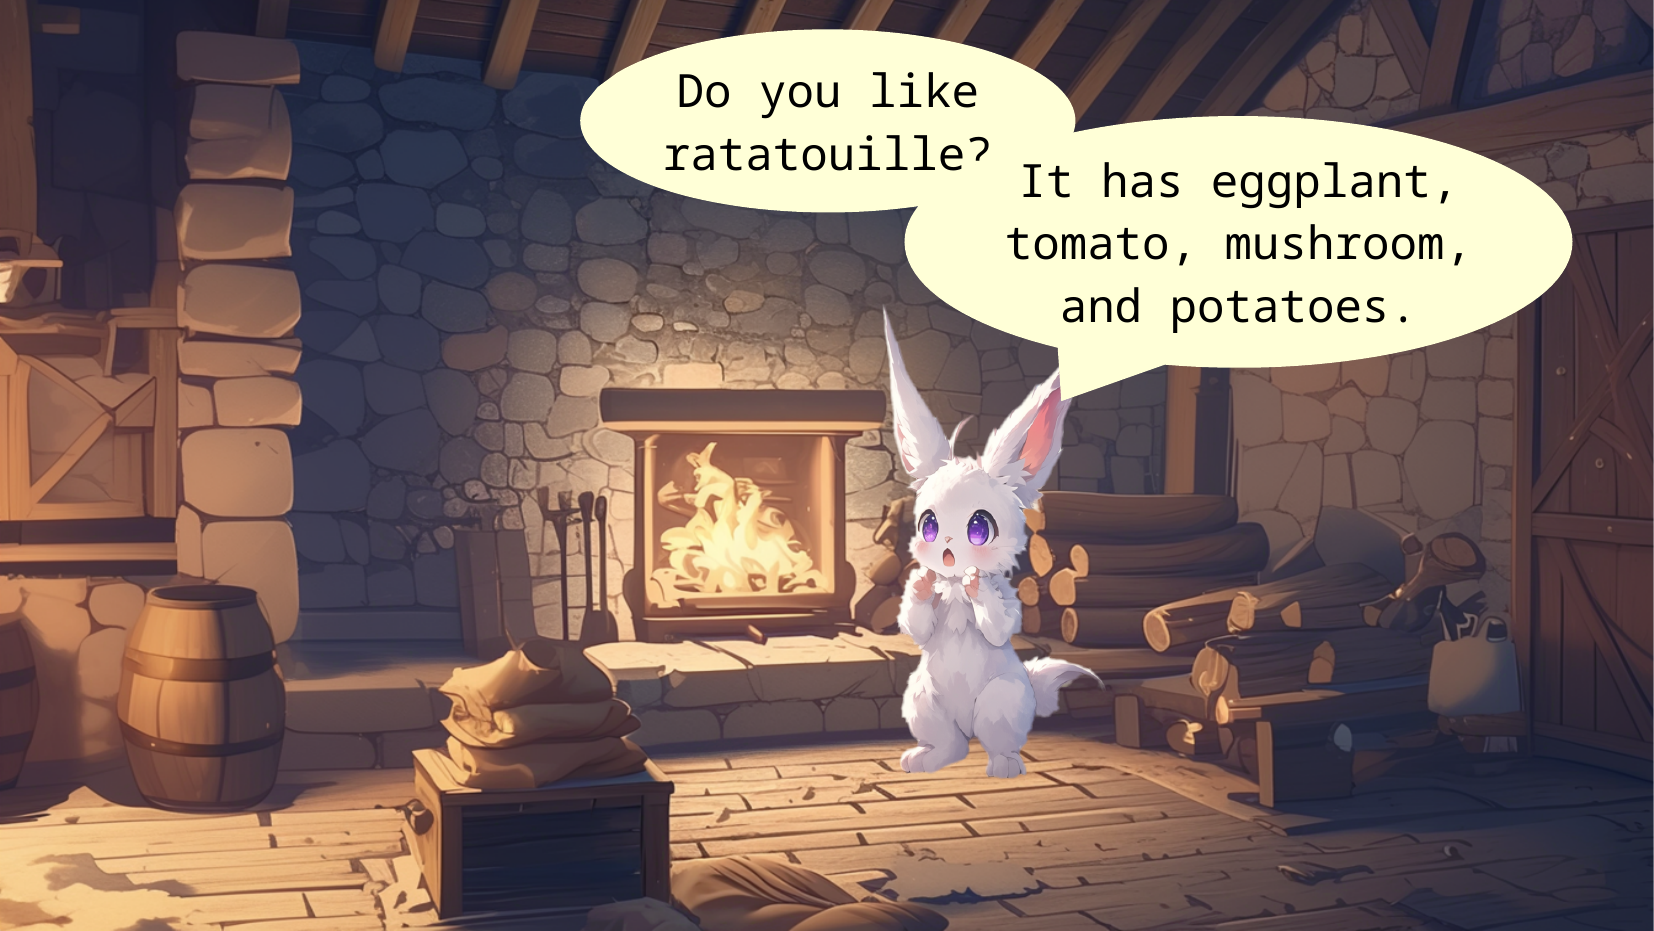

Do you like ratatouille?
It has eggplant, tomato, mushroom, and potatoes.